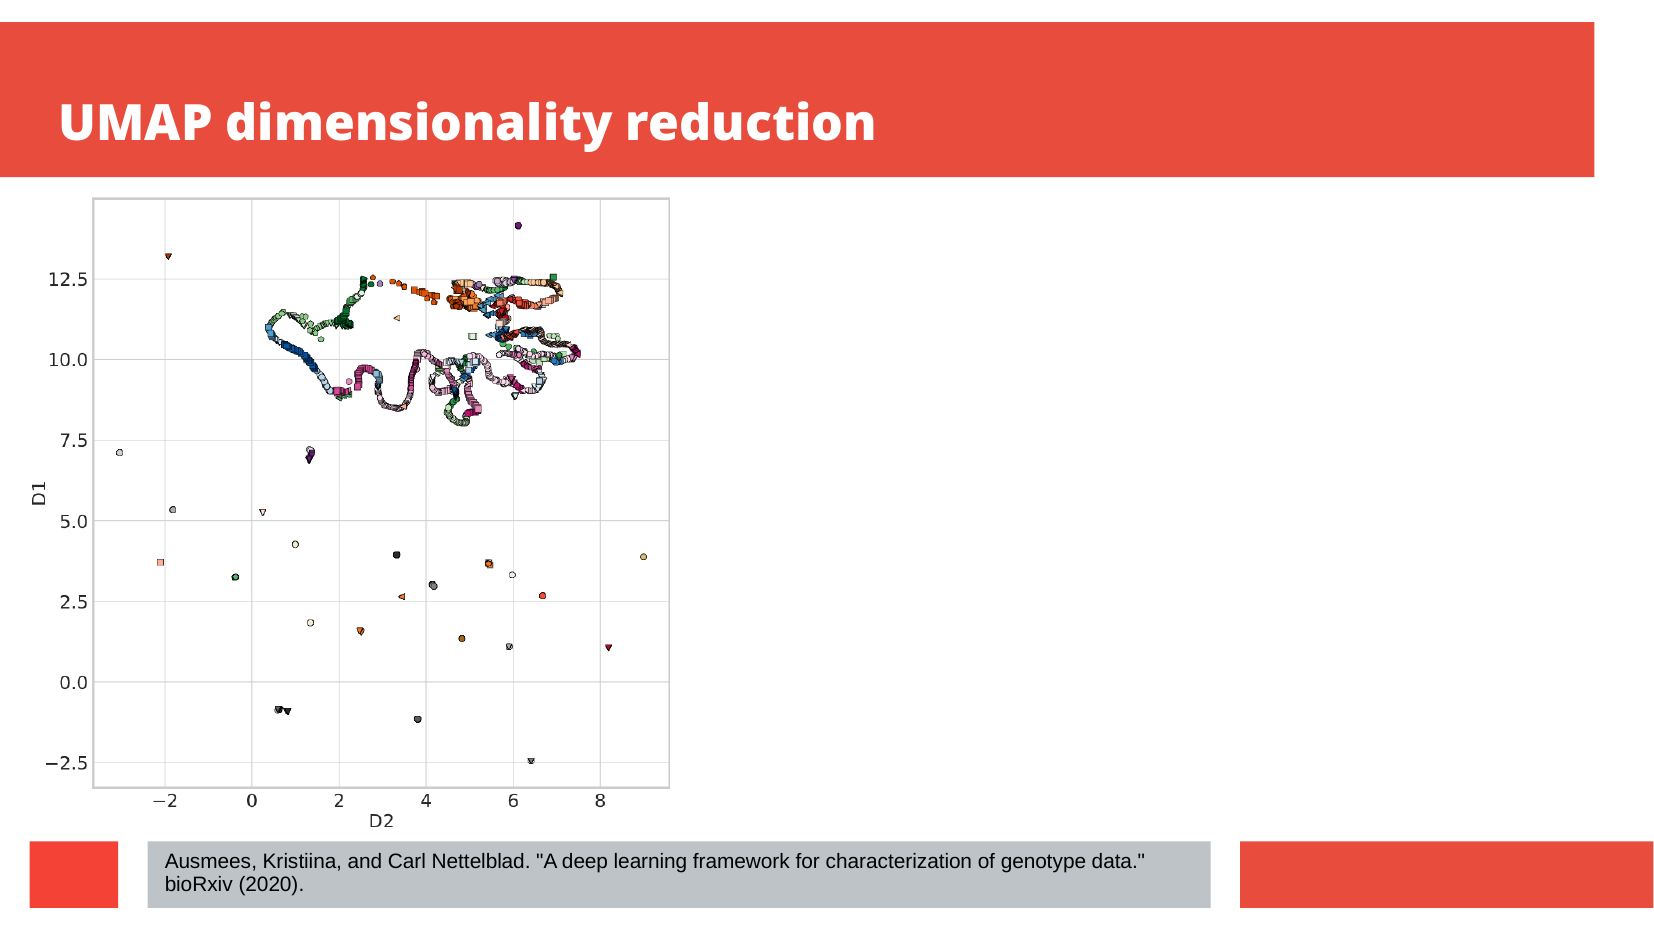

# UMAP dimensionality reduction
Ausmees, Kristiina, and Carl Nettelblad. "A deep learning framework for characterization of genotype data." bioRxiv (2020).